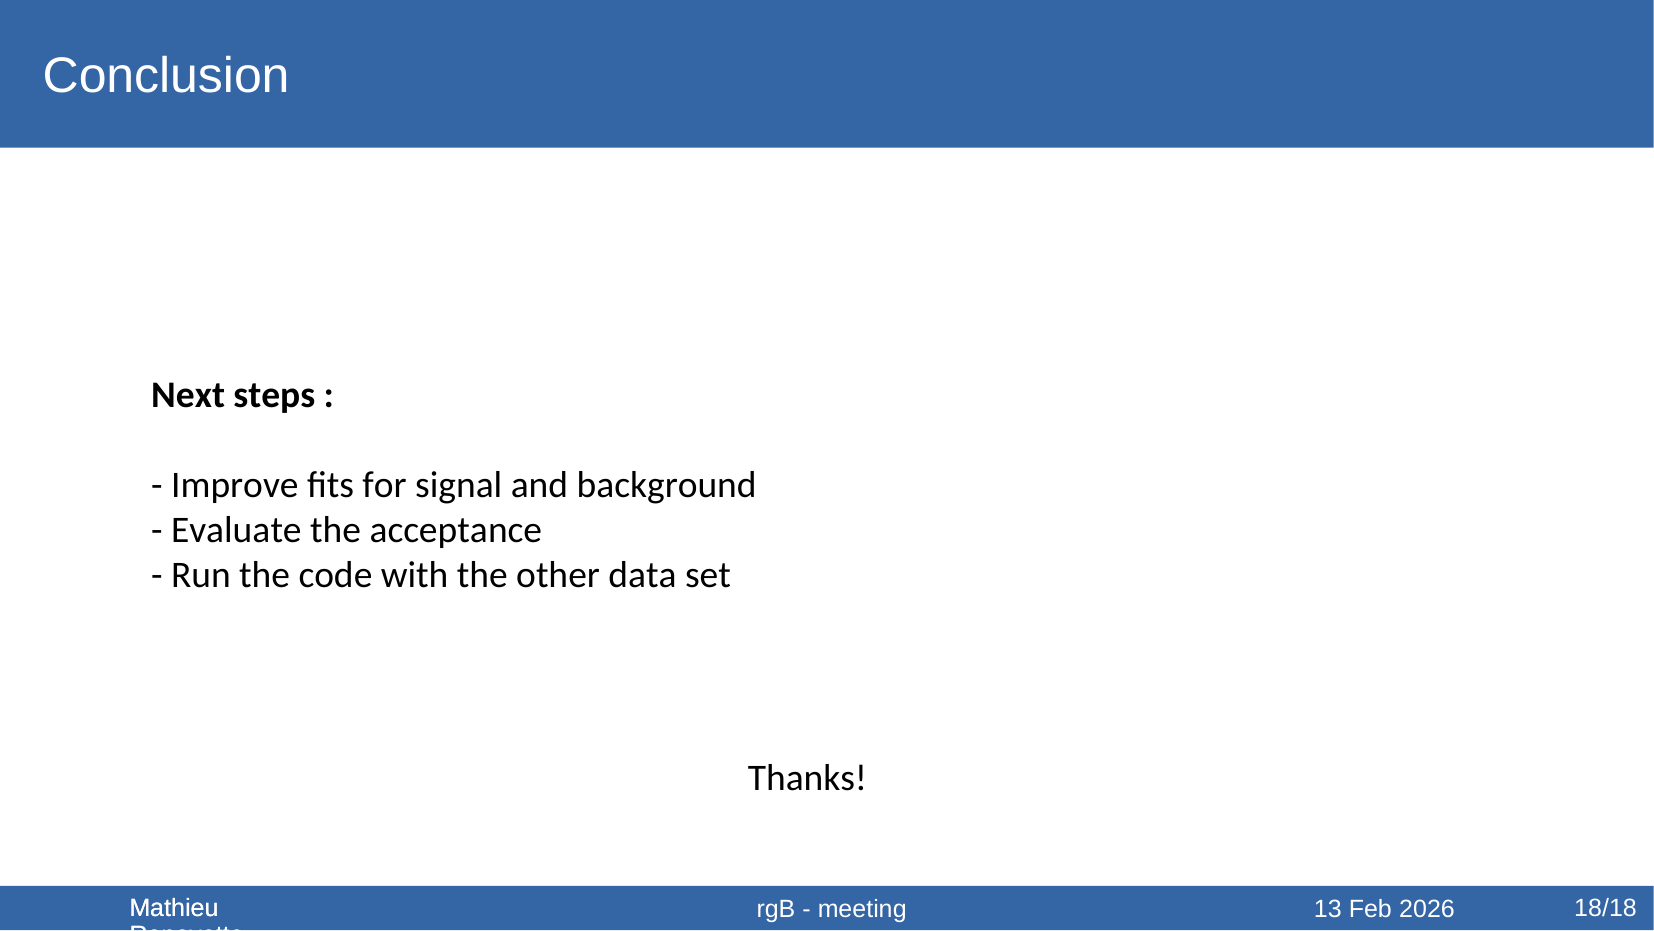

Conclusion
Next steps :
- Improve fits for signal and background
- Evaluate the acceptance
- Run the code with the other data set
Thanks!
Mathieu Ronayette
18/18
Mathieu Ronayette
 rgB - meeting
13 Feb 2026